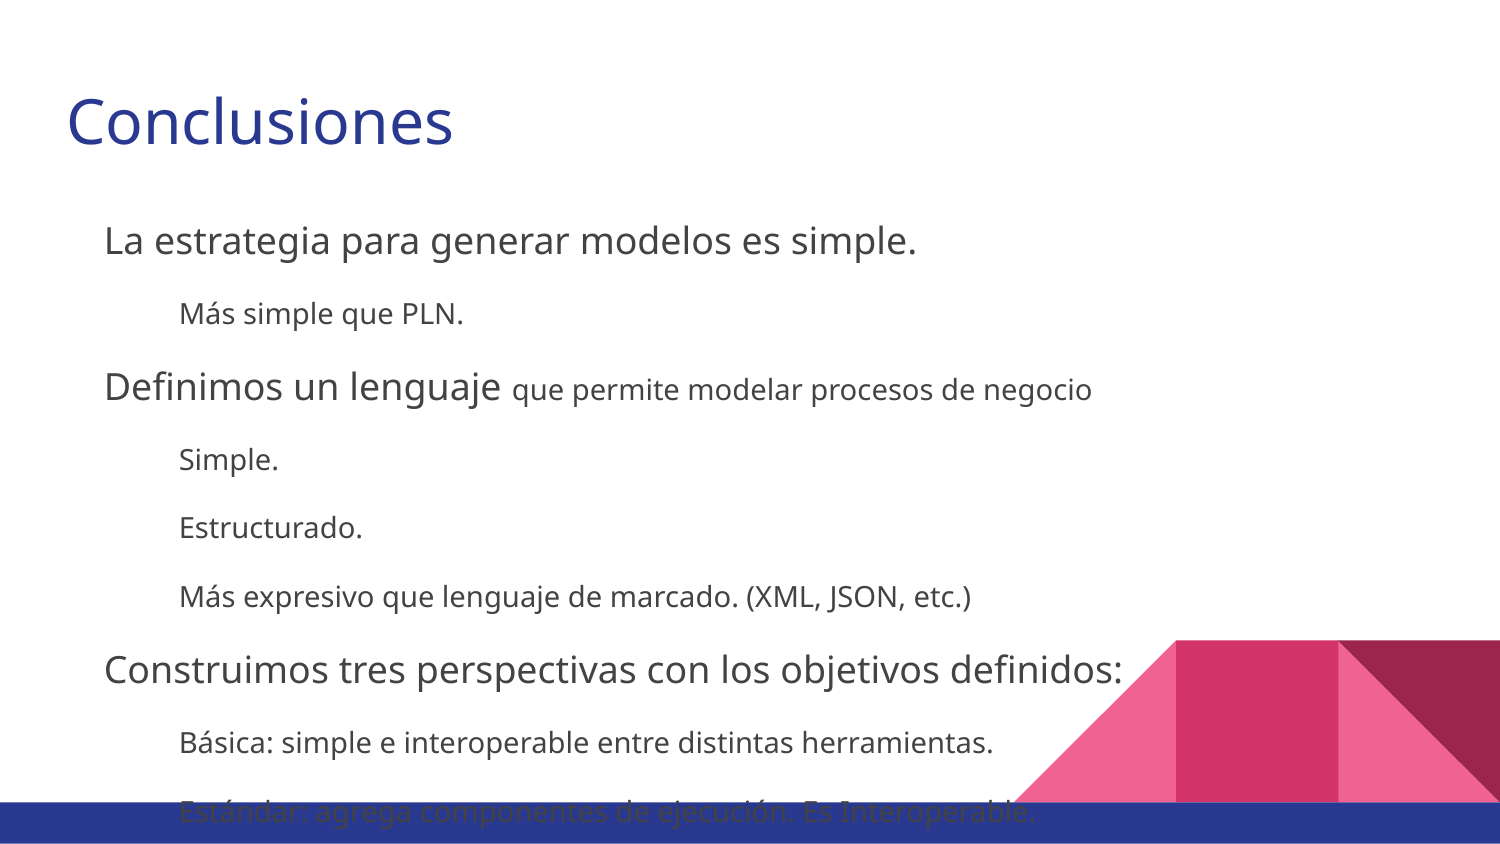

# Conclusiones
La estrategia para generar modelos es simple.
Más simple que PLN.
Definimos un lenguaje que permite modelar procesos de negocio
Simple.
Estructurado.
Más expresivo que lenguaje de marcado. (XML, JSON, etc.)
Construimos tres perspectivas con los objetivos definidos:
Básica: simple e interoperable entre distintas herramientas.
Estándar: agrega componentes de ejecución. Es Interoperable.
Activiti: se ejecuta en BPMS Activiti sin realizar cambios.